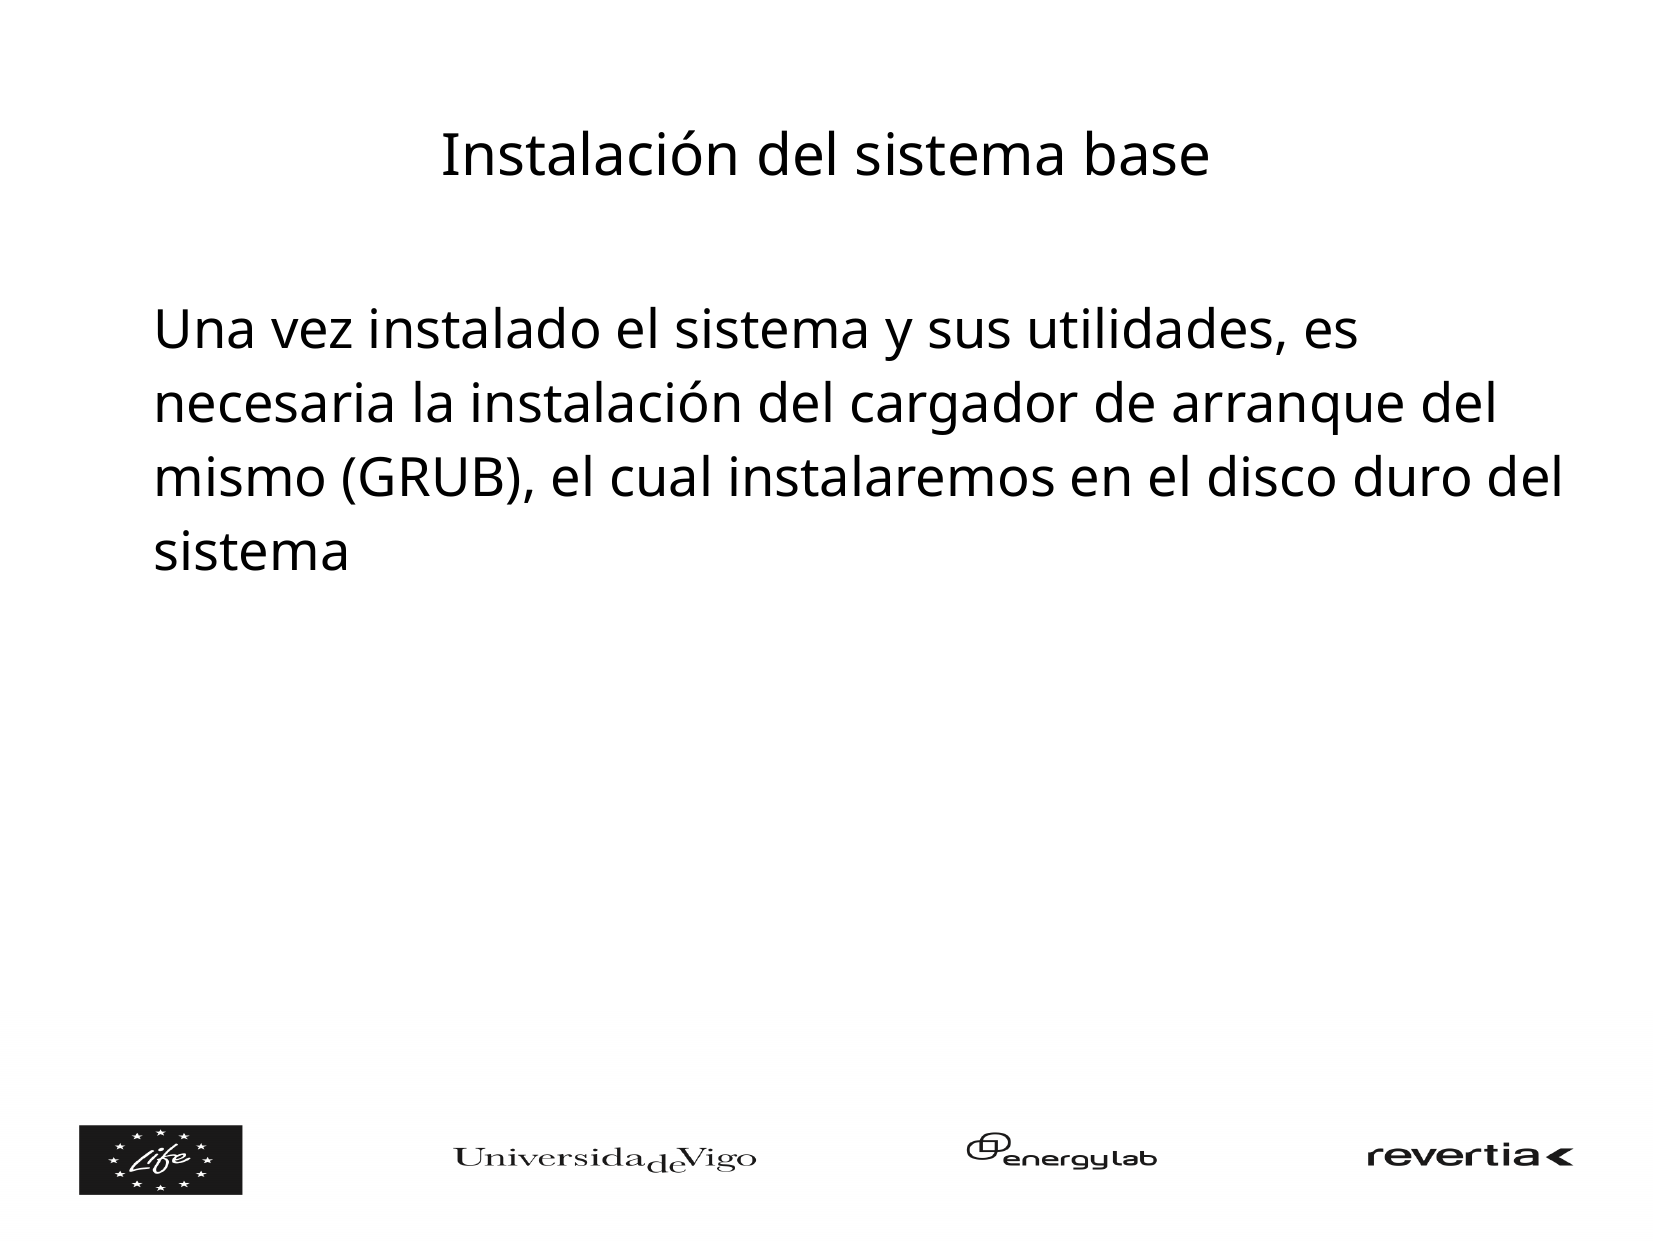

# Instalación del sistema base
Una vez instalado el sistema y sus utilidades, es necesaria la instalación del cargador de arranque del mismo (GRUB), el cual instalaremos en el disco duro del sistema